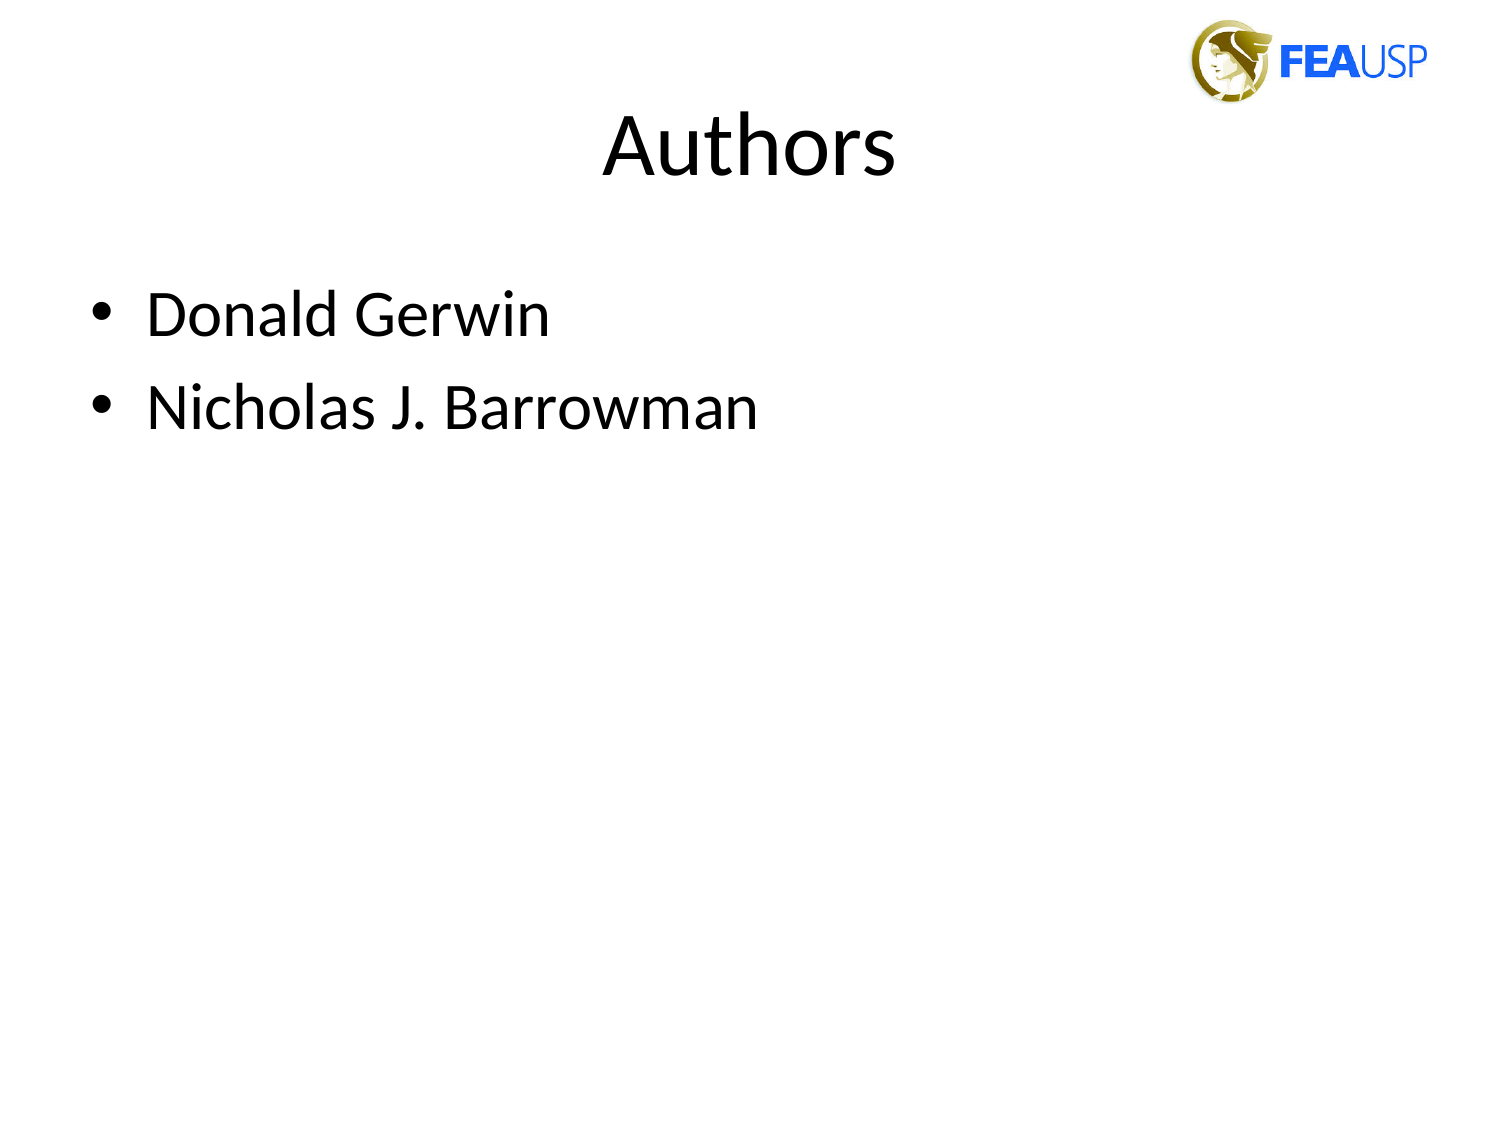

# Authors
Donald Gerwin
Nicholas J. Barrowman